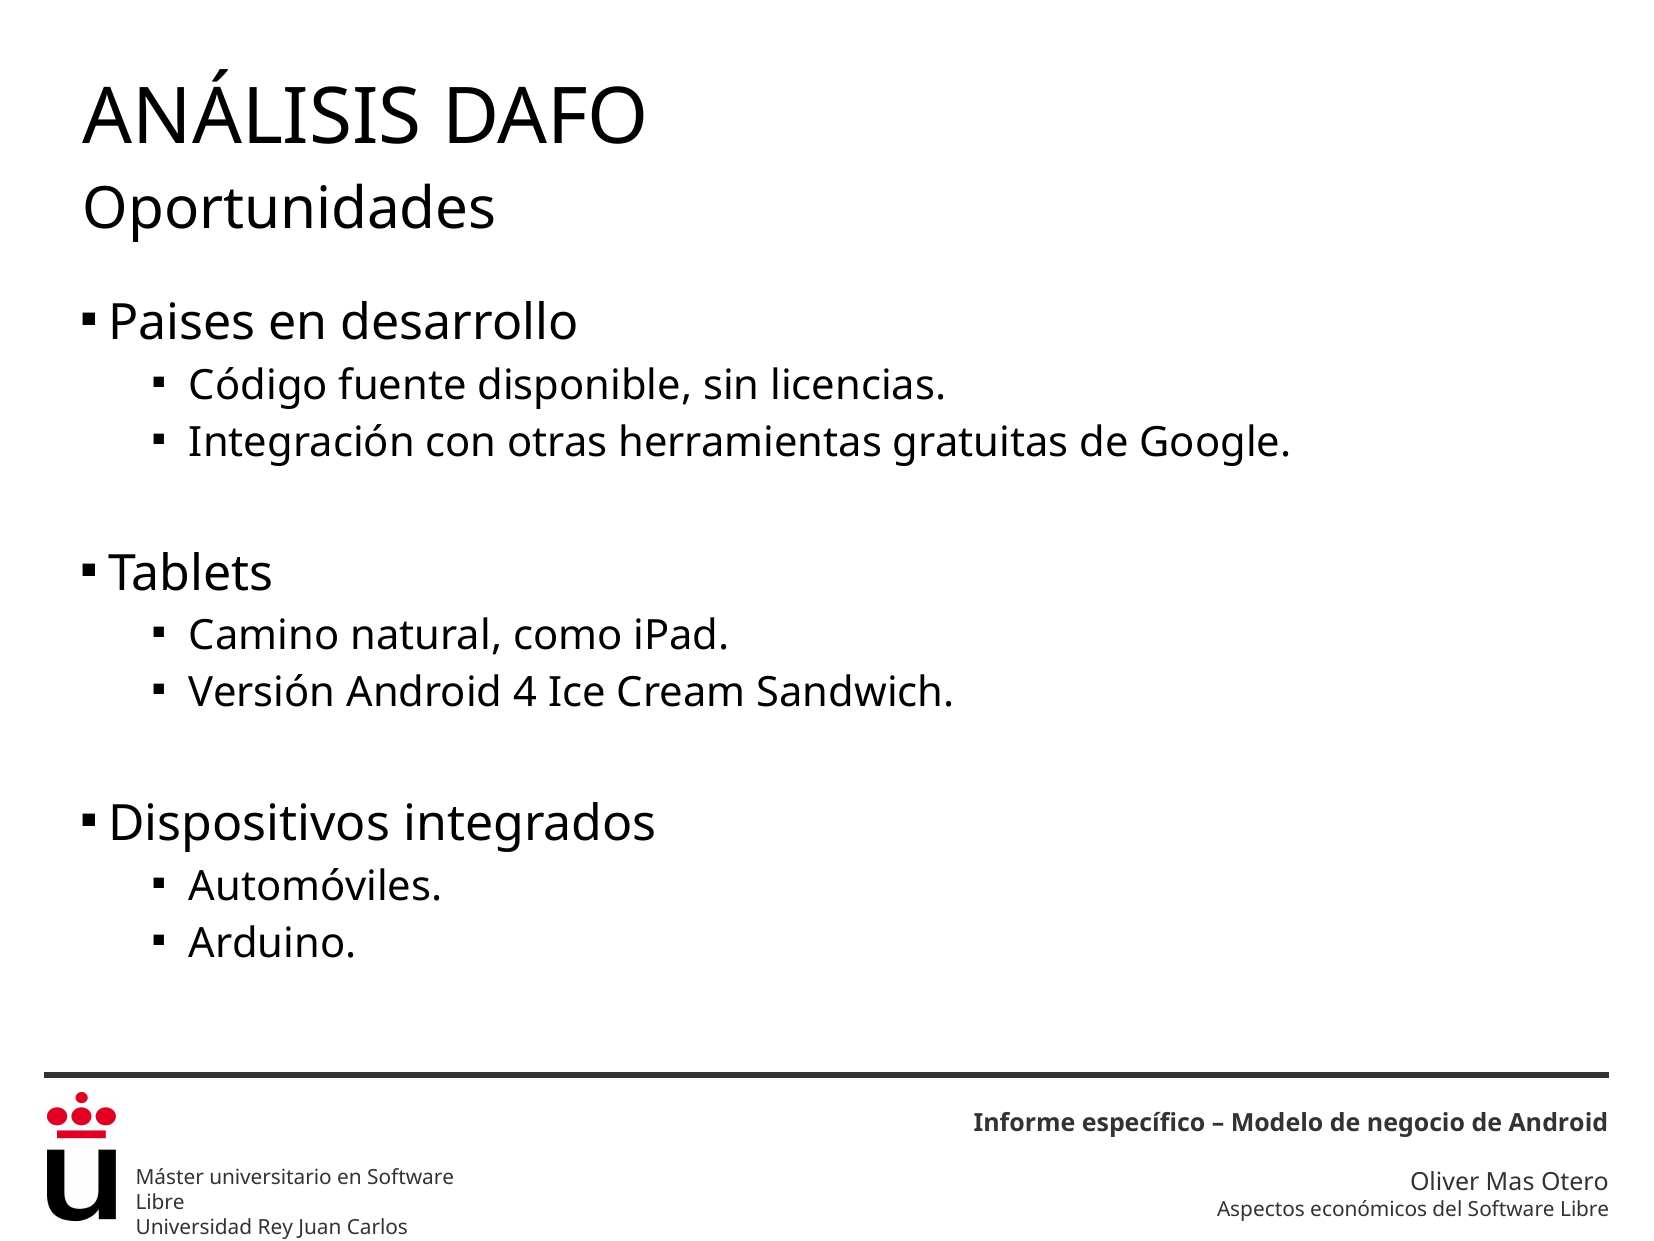

# ANÁLISIS DAFO Oportunidades
 Paises en desarrollo
Código fuente disponible, sin licencias.
Integración con otras herramientas gratuitas de Google.
 Tablets
Camino natural, como iPad.
Versión Android 4 Ice Cream Sandwich.
 Dispositivos integrados
Automóviles.
Arduino.
Informe específico – Modelo de negocio de Android
Oliver Mas Otero
Aspectos económicos del Software Libre
Máster universitario en Software Libre
Universidad Rey Juan Carlos